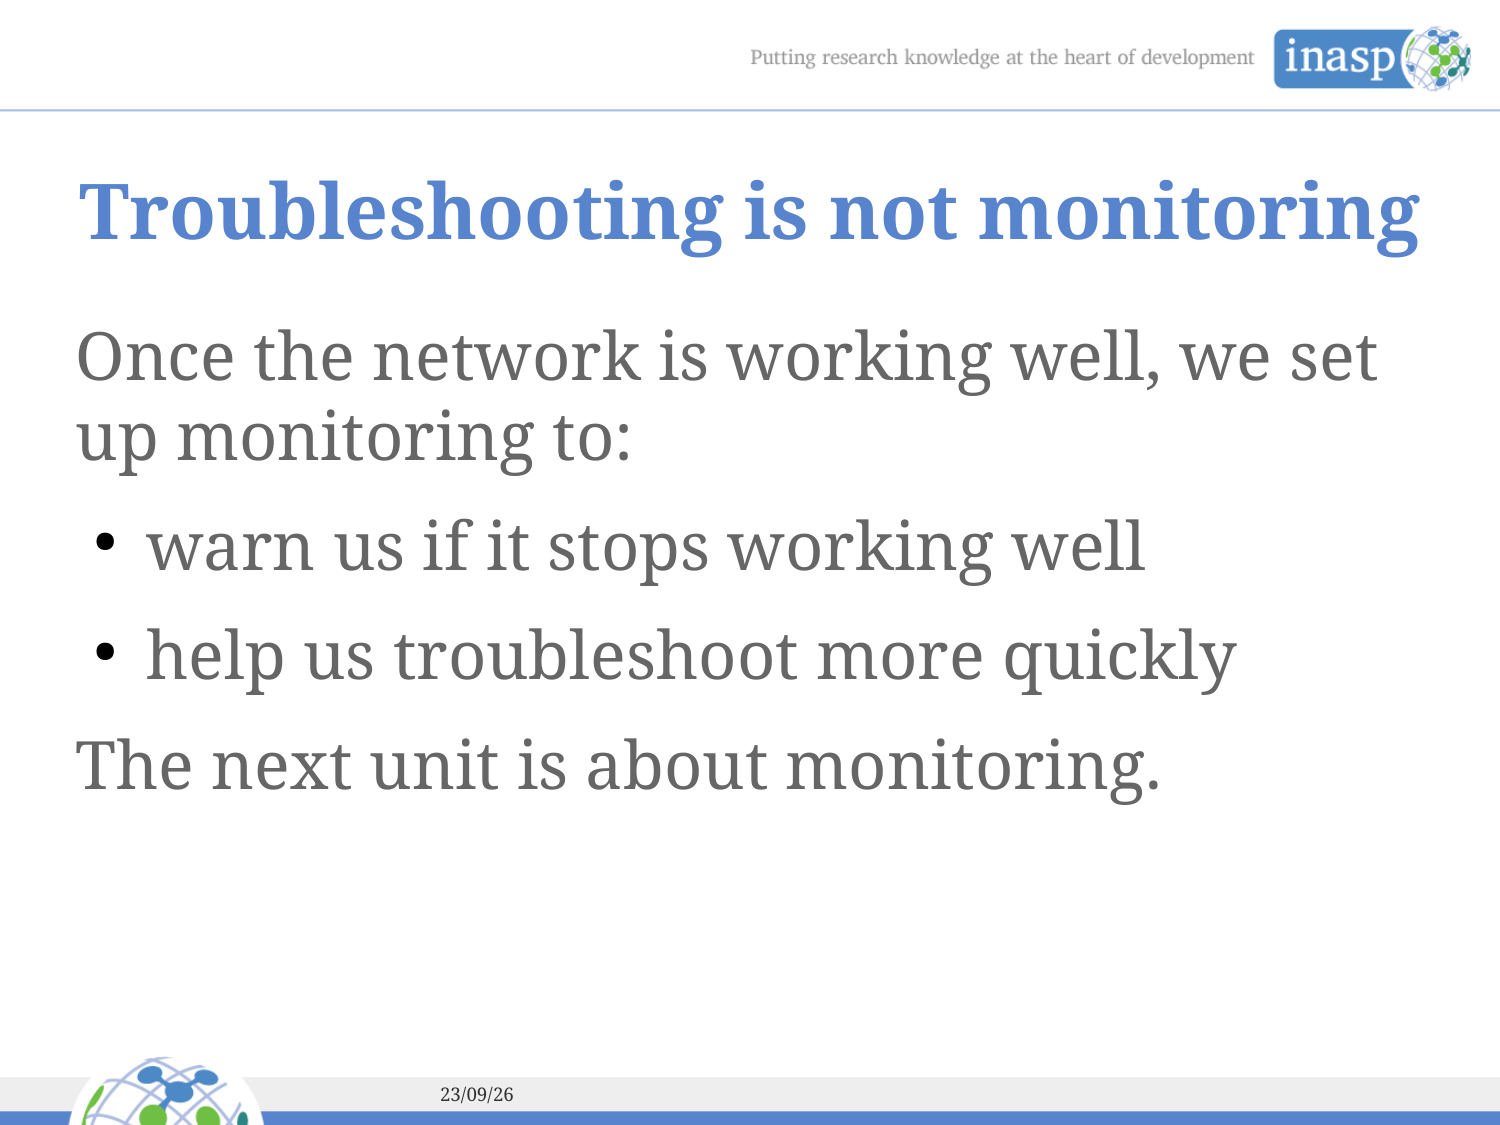

# Troubleshooting is not monitoring
Once the network is working well, we set up monitoring to:
warn us if it stops working well
help us troubleshoot more quickly
The next unit is about monitoring.